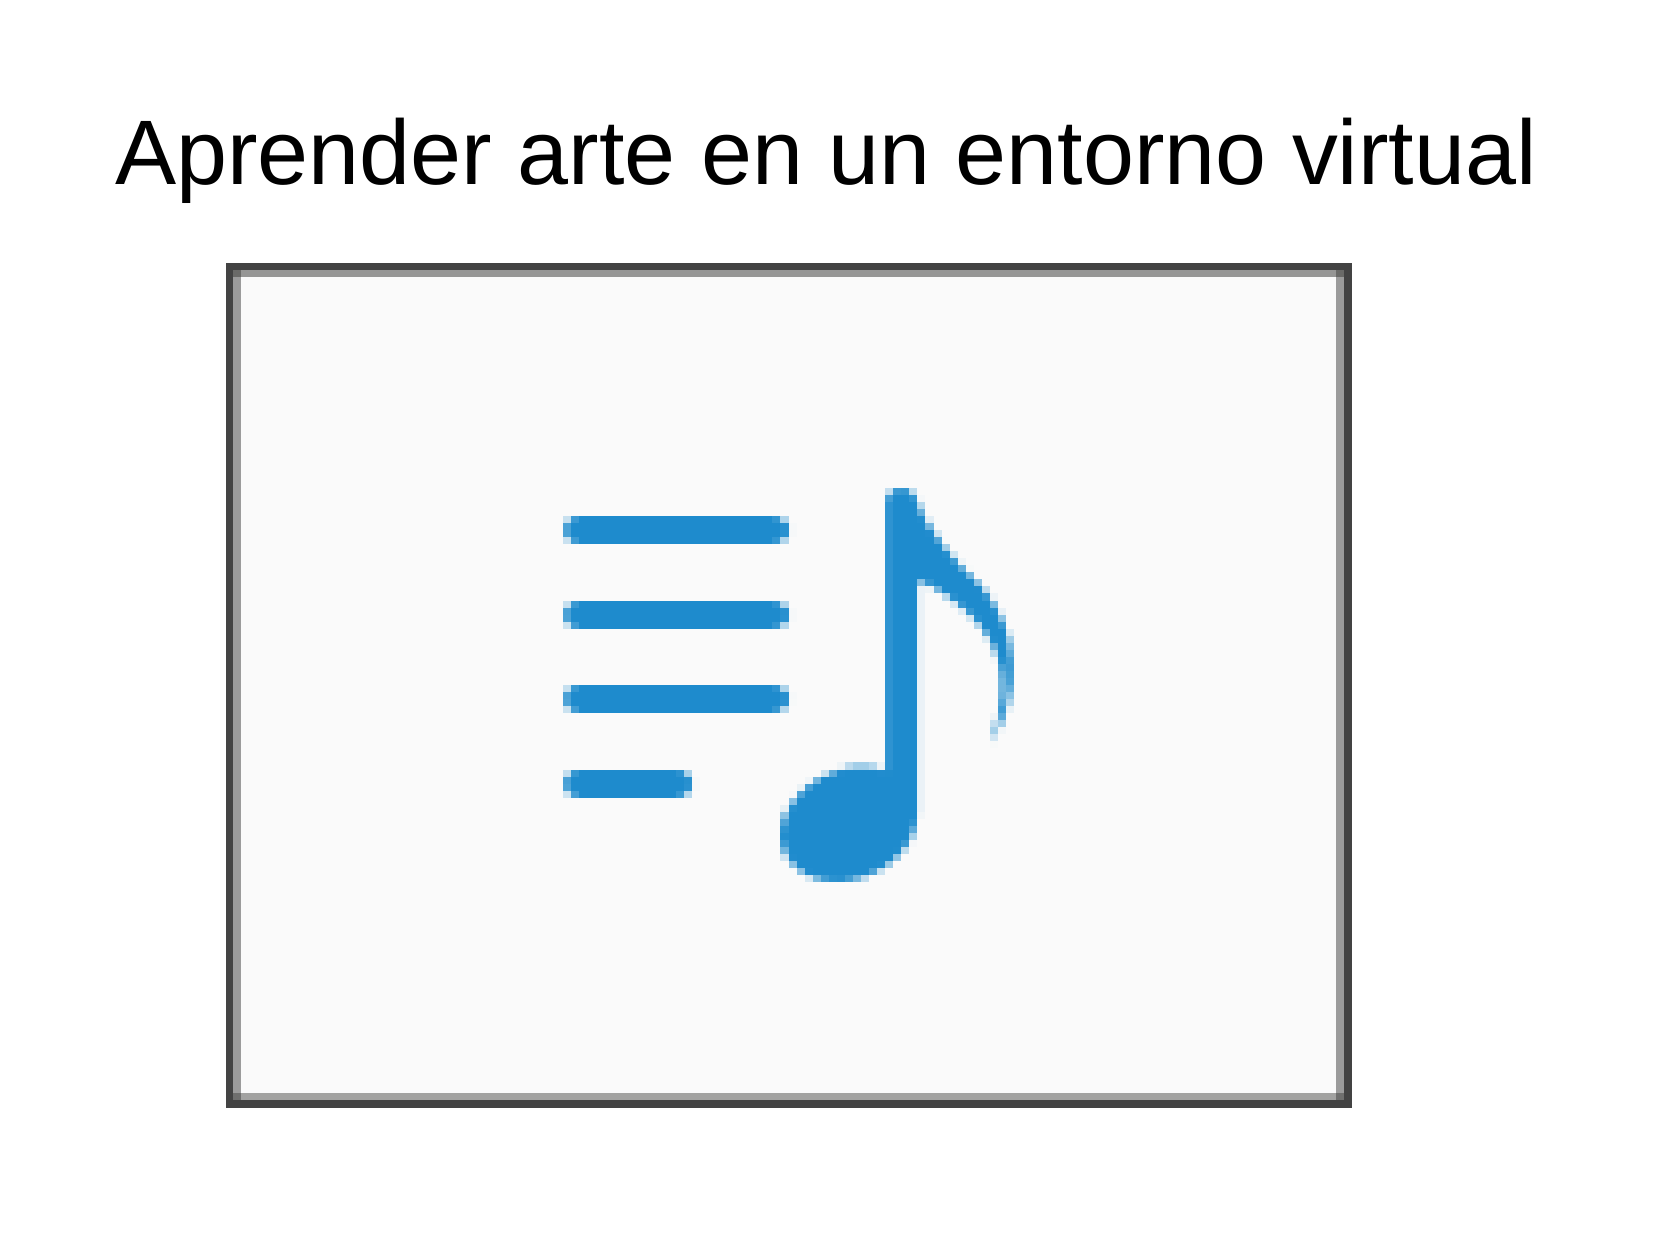

# Aprender arte en un entorno virtual